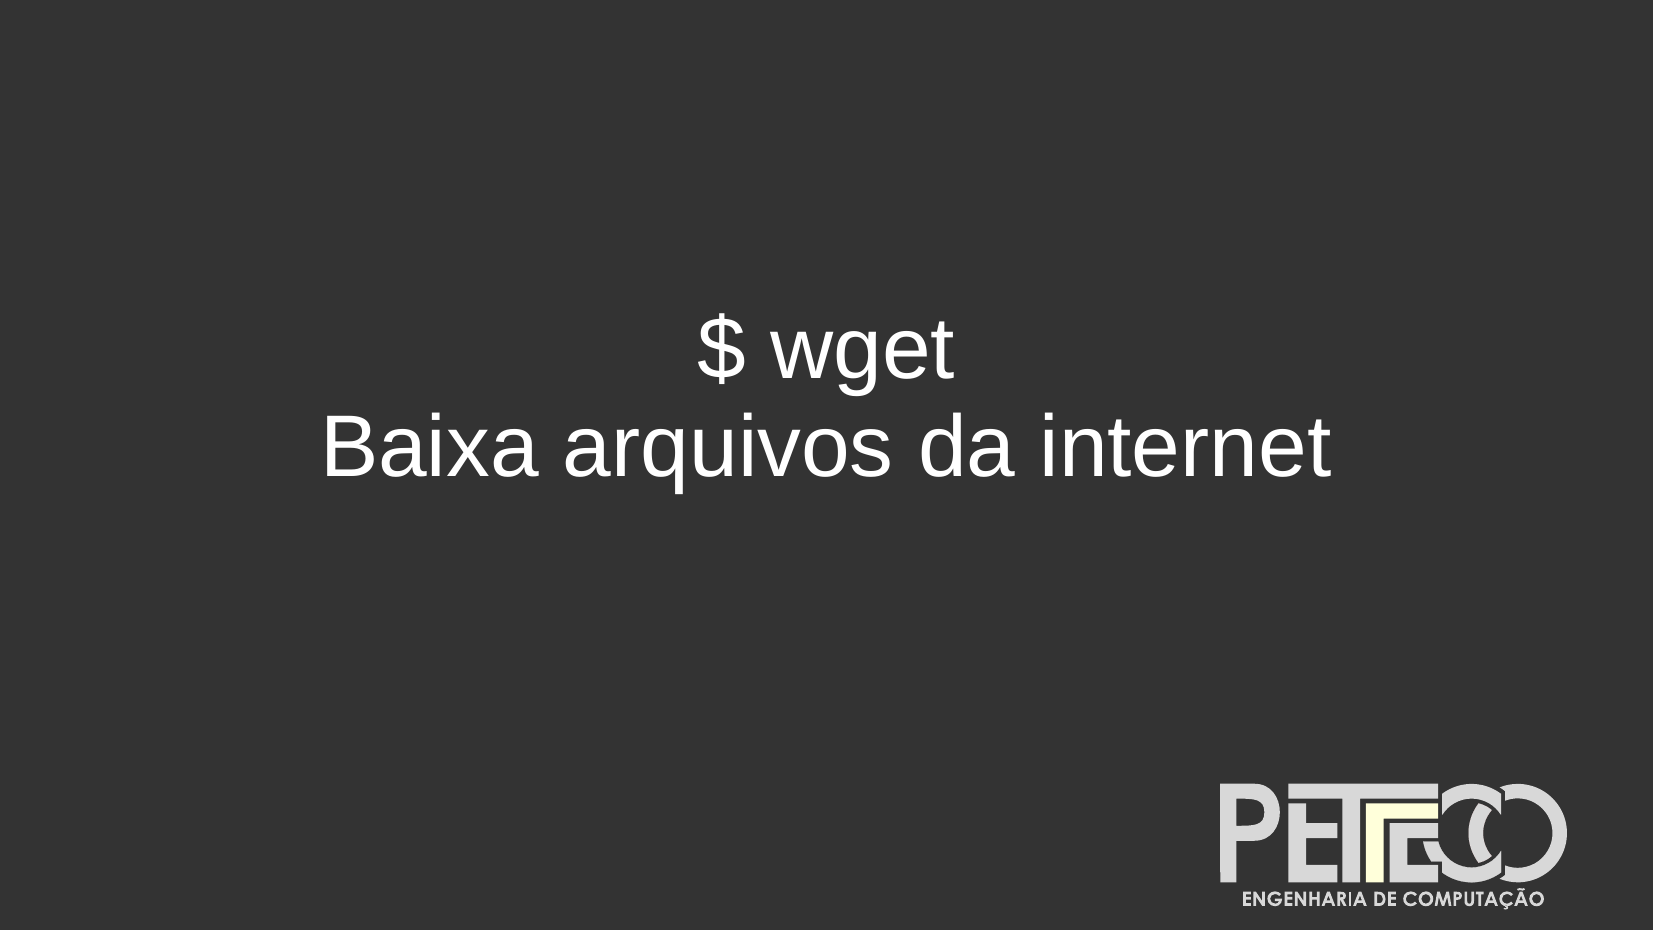

# $ wget
Baixa arquivos da internet